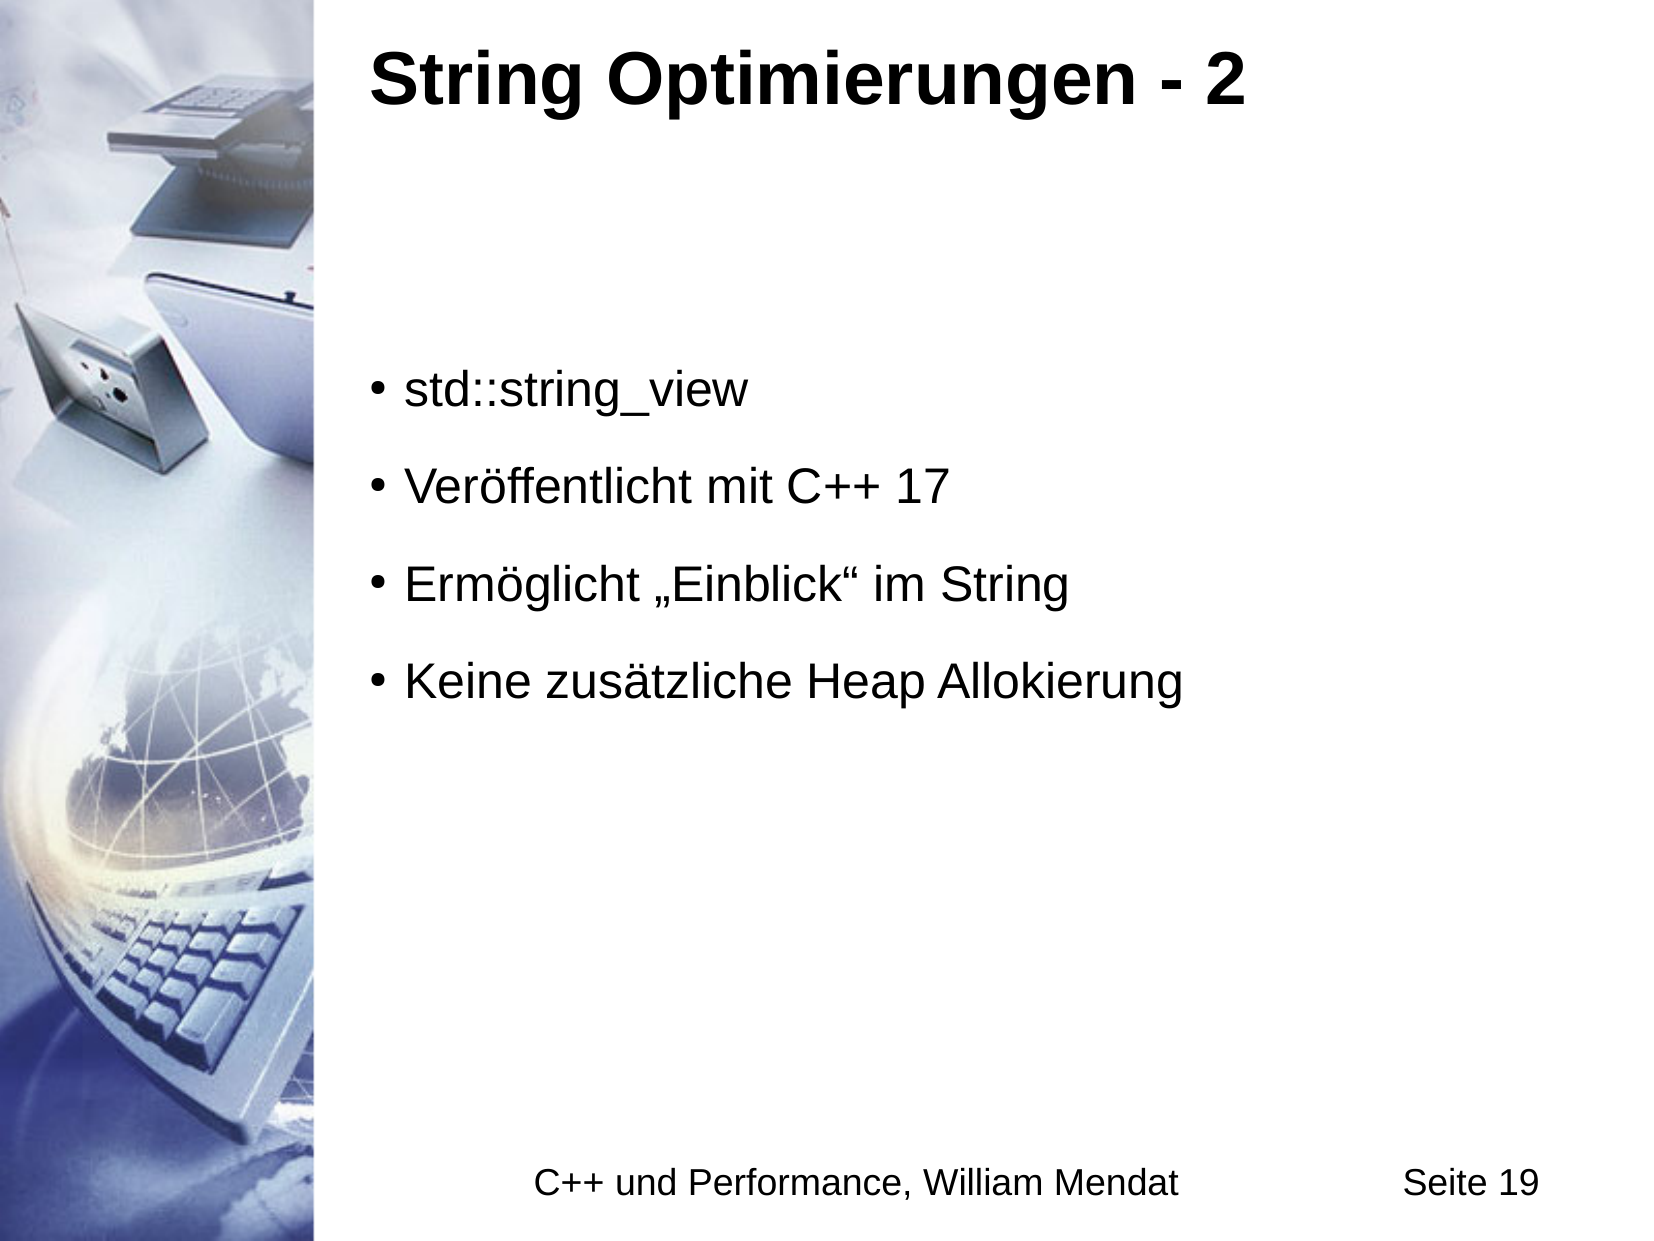

String Optimierungen - 2
std::string_view
Veröffentlicht mit C++ 17
Ermöglicht „Einblick“ im String
Keine zusätzliche Heap Allokierung
C++ und Performance, William Mendat
Seite 19